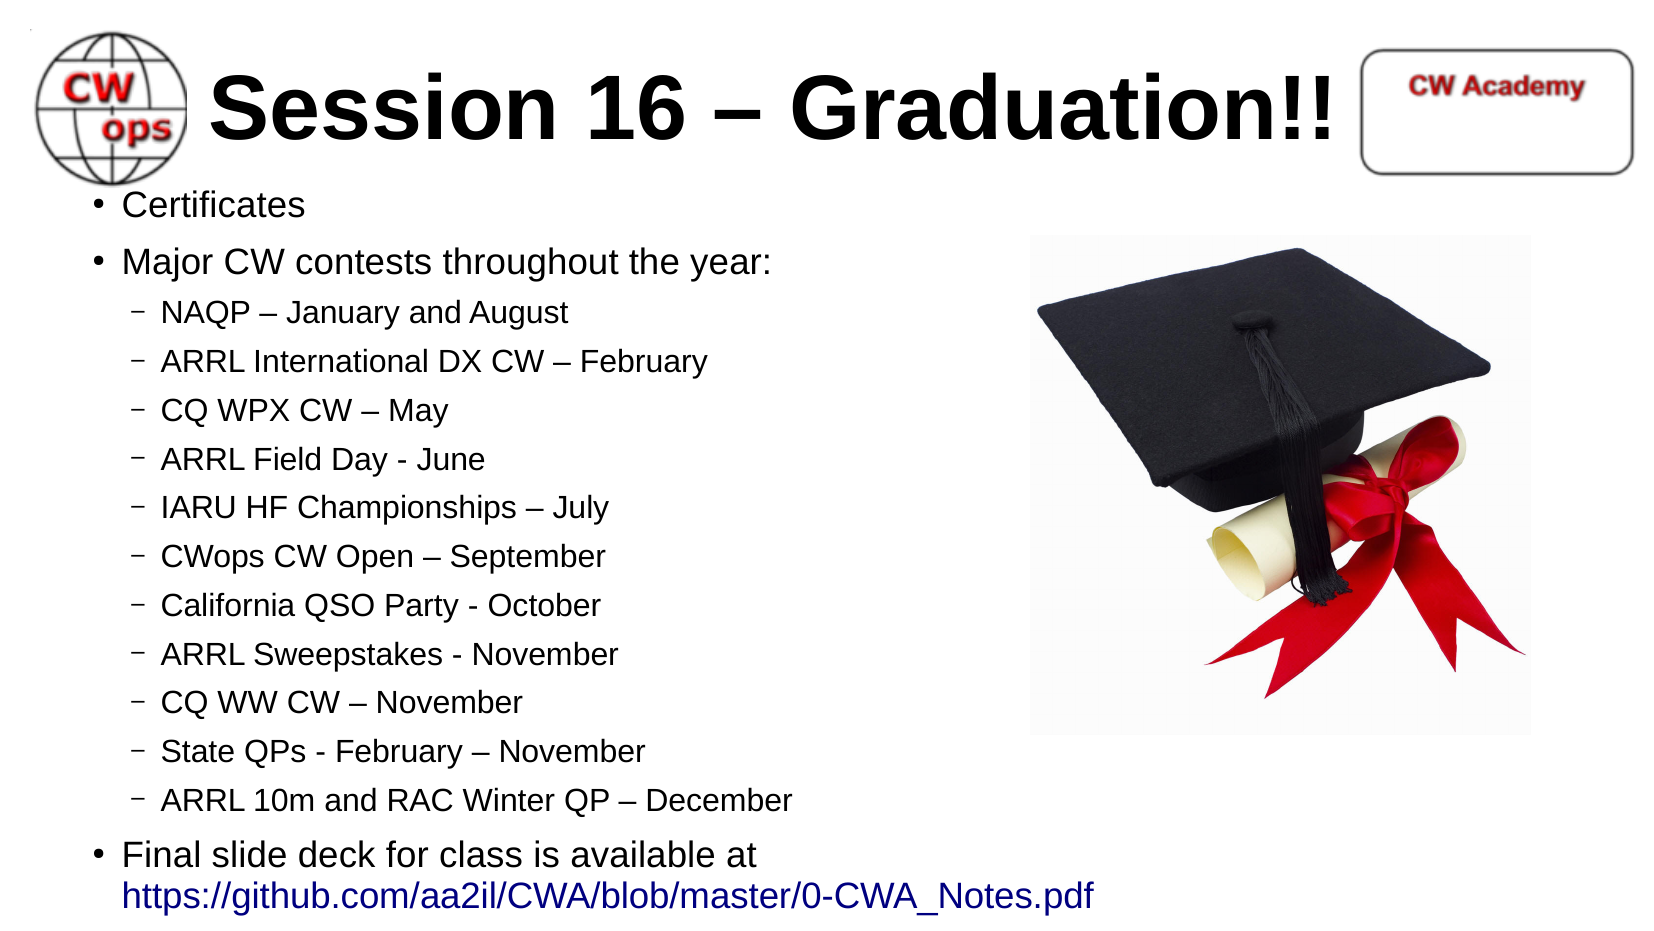

Session 16 – Graduation!!
# Certificates
Major CW contests throughout the year:
NAQP – January and August
ARRL International DX CW – February
CQ WPX CW – May
ARRL Field Day - June
IARU HF Championships – July
CWops CW Open – September
California QSO Party - October
ARRL Sweepstakes - November
CQ WW CW – November
State QPs - February – November
ARRL 10m and RAC Winter QP – December
Final slide deck for class is available at https://github.com/aa2il/CWA/blob/master/0-CWA_Notes.pdf